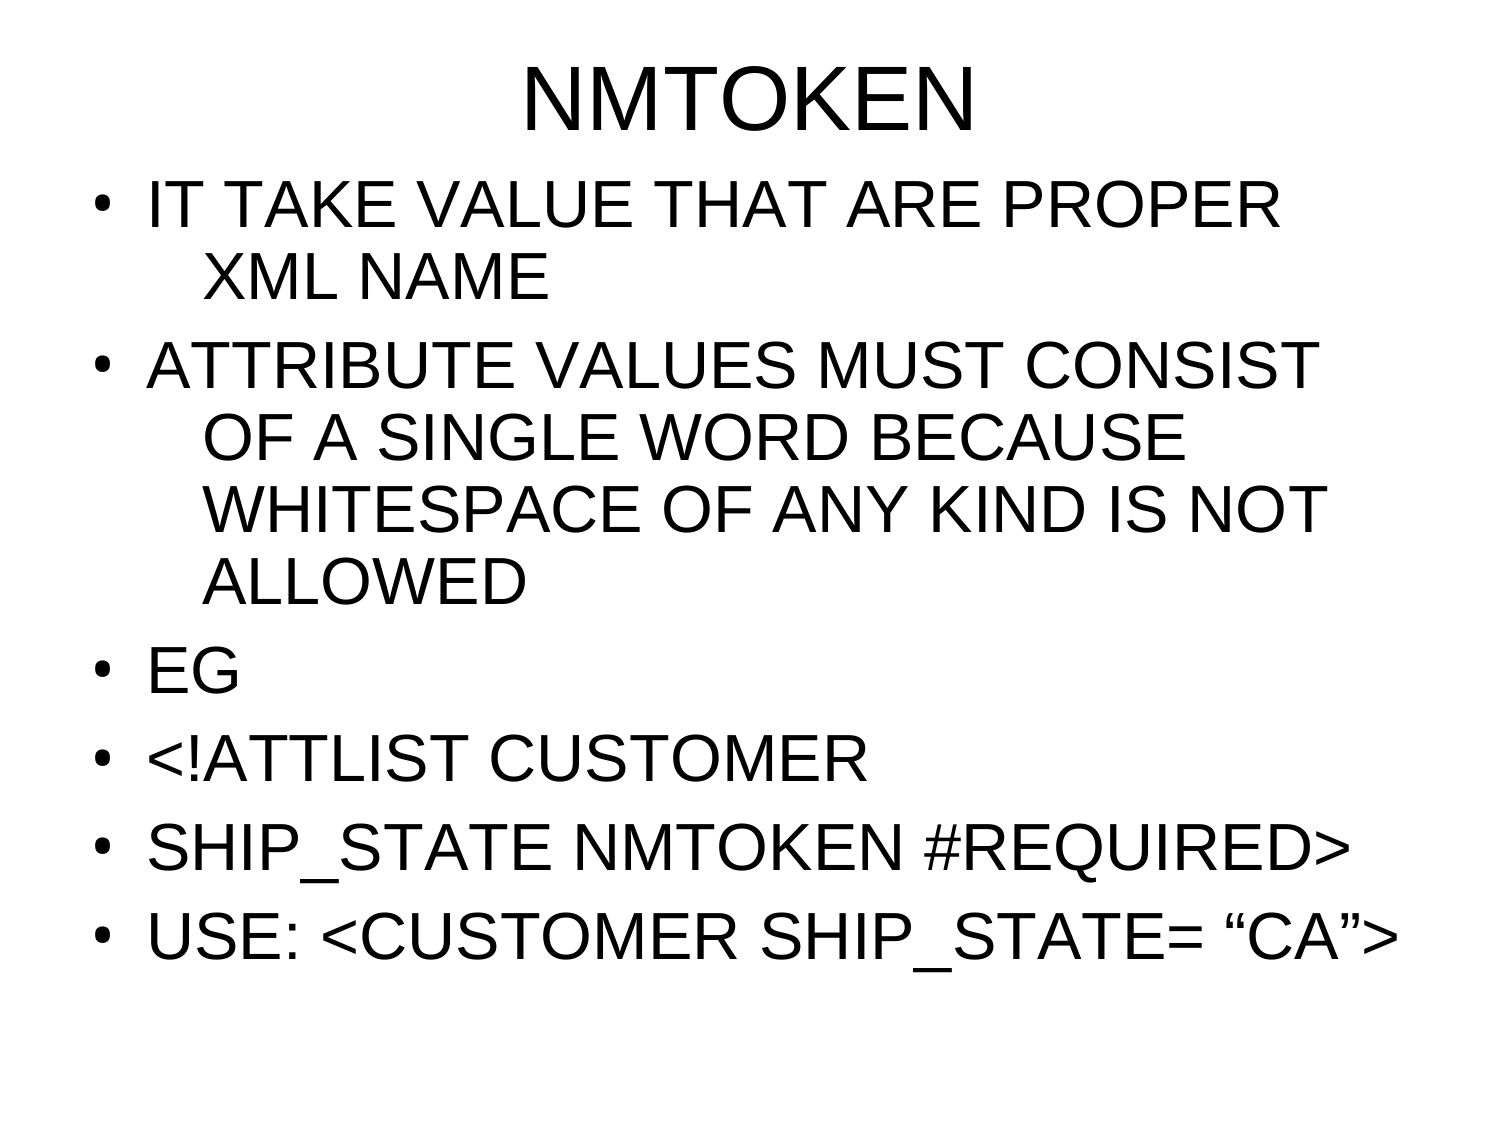

# NMTOKEN
IT TAKE VALUE THAT ARE PROPER XML NAME
ATTRIBUTE VALUES MUST CONSIST OF A SINGLE WORD BECAUSE WHITESPACE OF ANY KIND IS NOT ALLOWED
EG
<!ATTLIST CUSTOMER
SHIP_STATE NMTOKEN #REQUIRED>
USE: <CUSTOMER SHIP_STATE= “CA”>